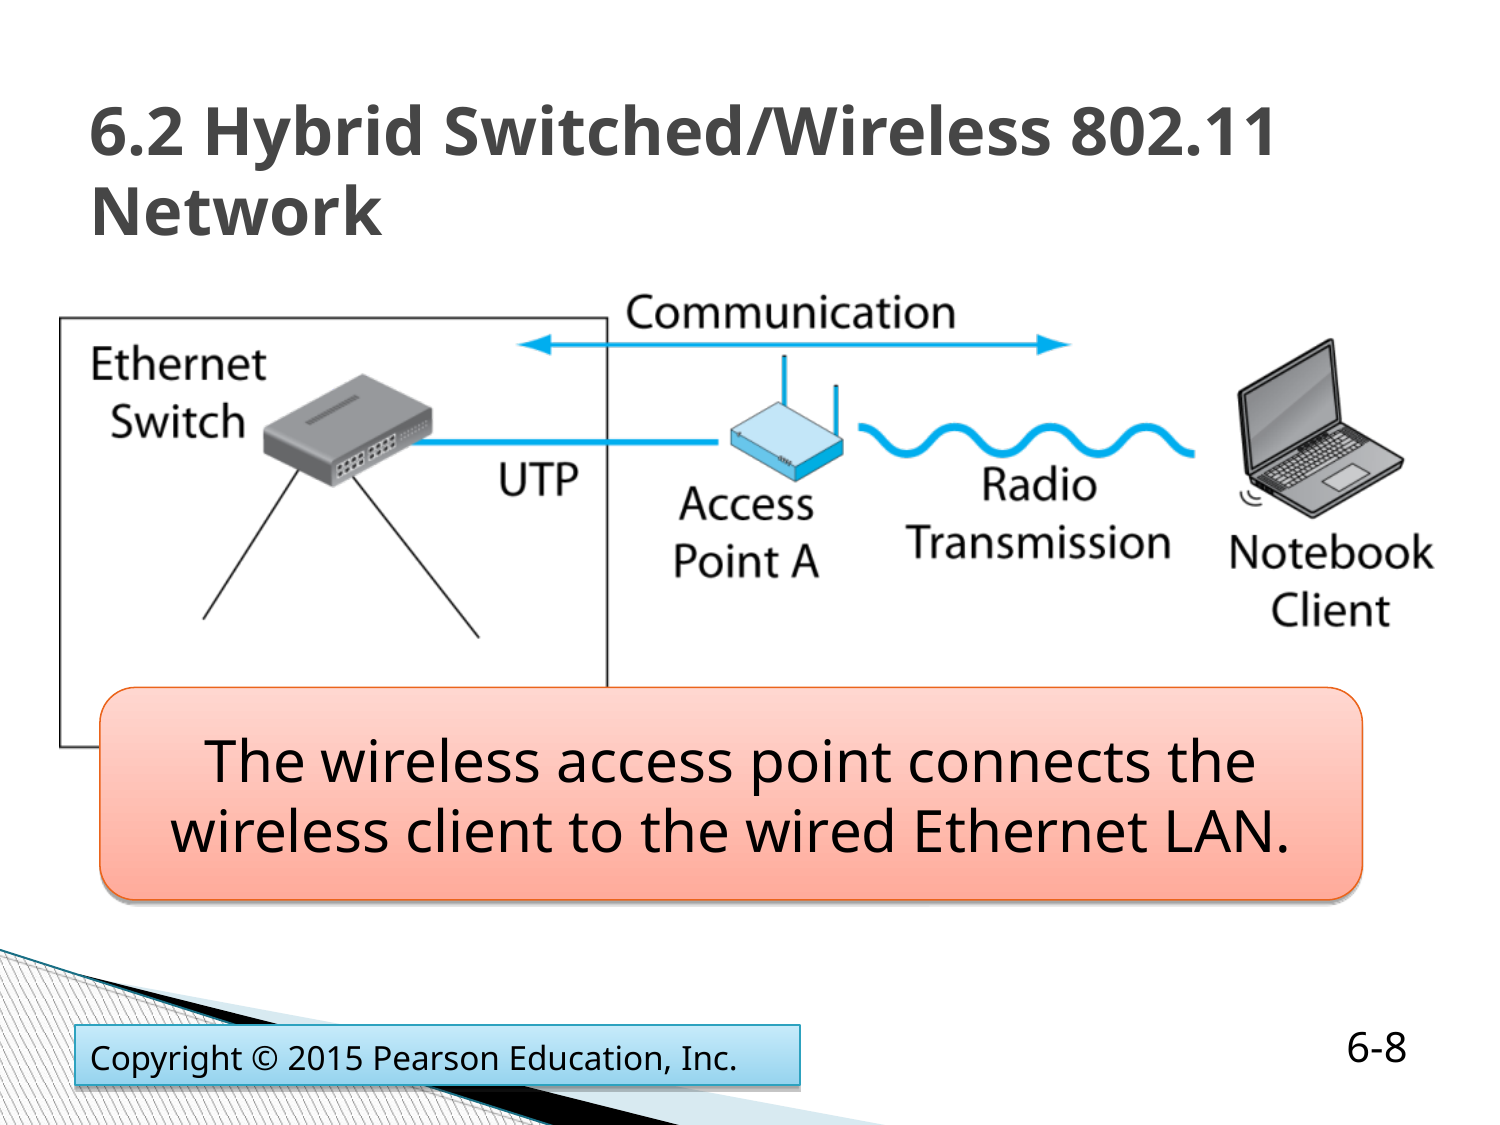

# 6.2 Hybrid Switched/Wireless 802.11 Network
The wireless access point connects the
wireless client to the wired Ethernet LAN.
Copyright © 2015 Pearson Education, Inc.